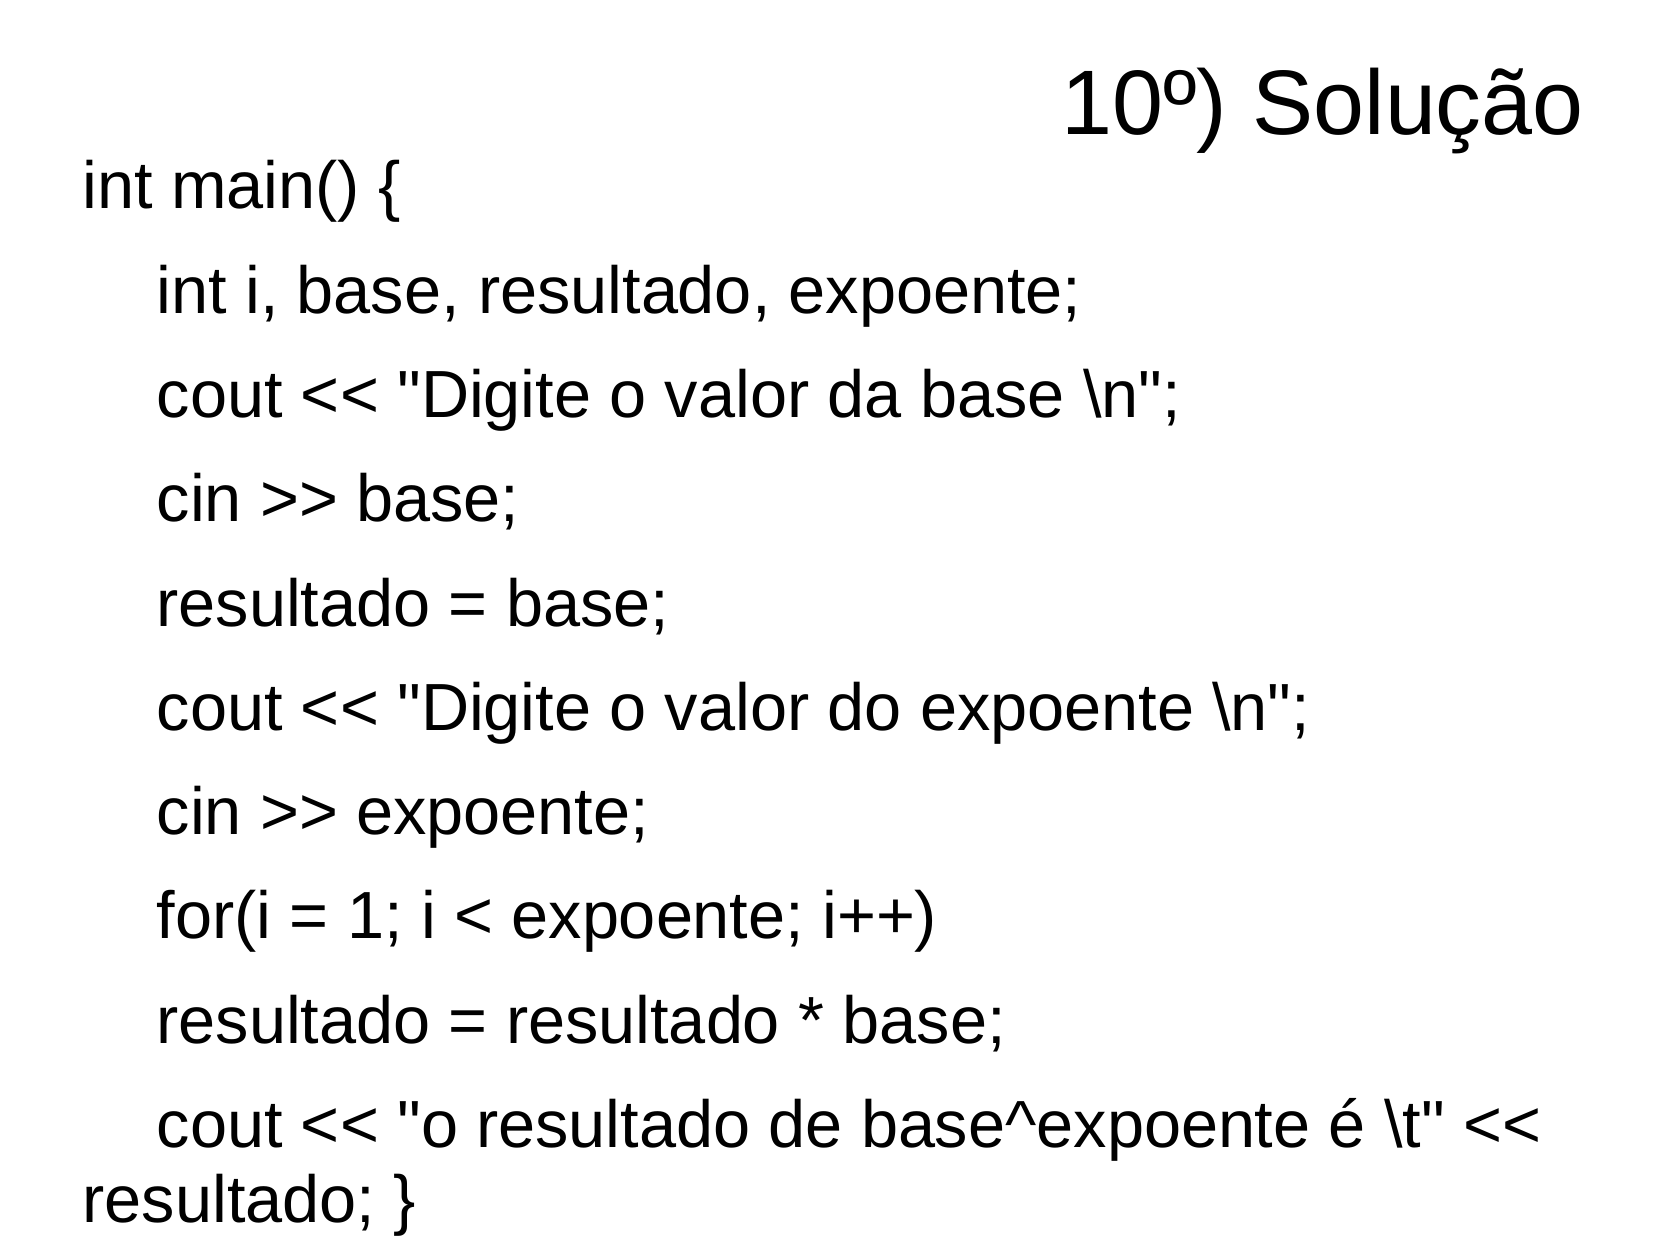

# 10º) Solução
int main() {
 int i, base, resultado, expoente;
 cout << "Digite o valor da base \n";
 cin >> base;
 resultado = base;
 cout << "Digite o valor do expoente \n";
 cin >> expoente;
 for(i = 1; i < expoente; i++)
 resultado = resultado * base;
 cout << "o resultado de base^expoente é \t" << resultado; }